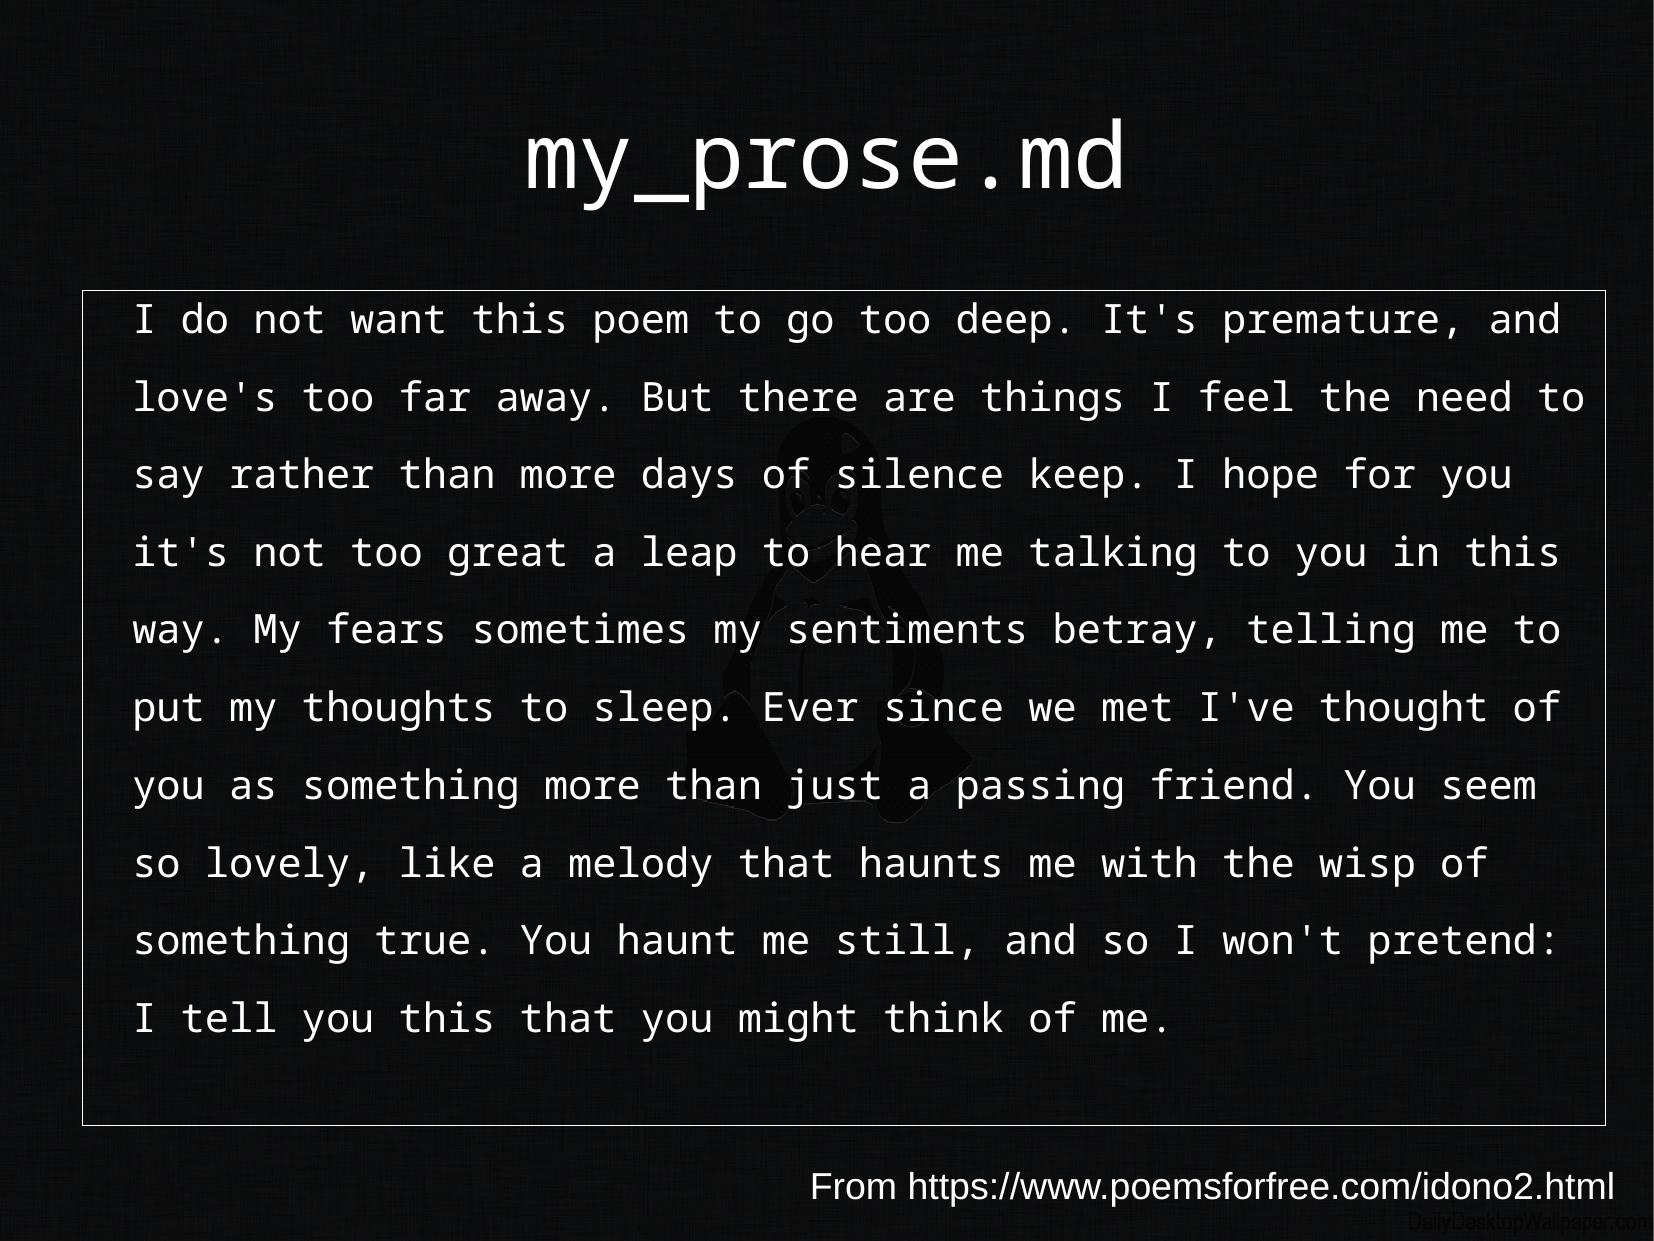

# my_prose.md
I do not want this poem to go too deep. It's premature, and love's too far away. But there are things I feel the need to say rather than more days of silence keep. I hope for you it's not too great a leap to hear me talking to you in this way. My fears sometimes my sentiments betray, telling me to put my thoughts to sleep. Ever since we met I've thought of you as something more than just a passing friend. You seem so lovely, like a melody that haunts me with the wisp of something true. You haunt me still, and so I won't pretend: I tell you this that you might think of me.
From https://www.poemsforfree.com/idono2.html